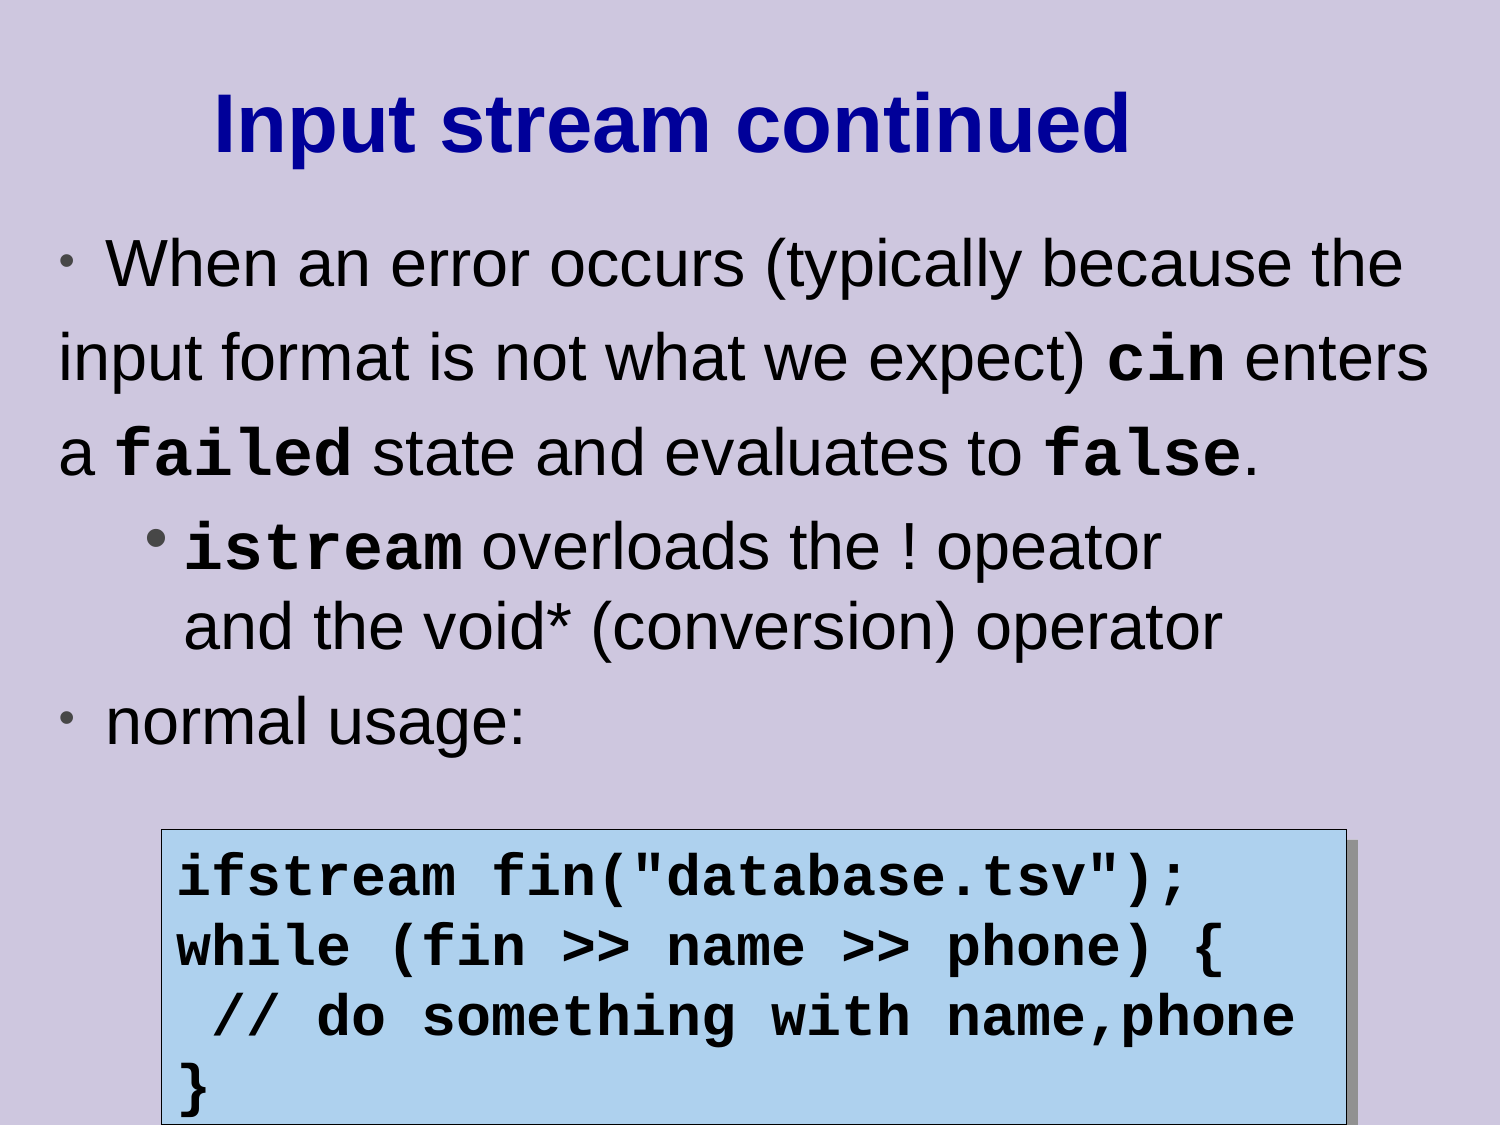

# Input stream continued
When an error occurs (typically because the
input format is not what we expect) cin enters
a failed state and evaluates to false.
istream overloads the ! opeator
and the void* (conversion) operator
normal usage:
ifstream fin("database.tsv");
while (fin >> name >> phone) {
 // do something with name,phone
}